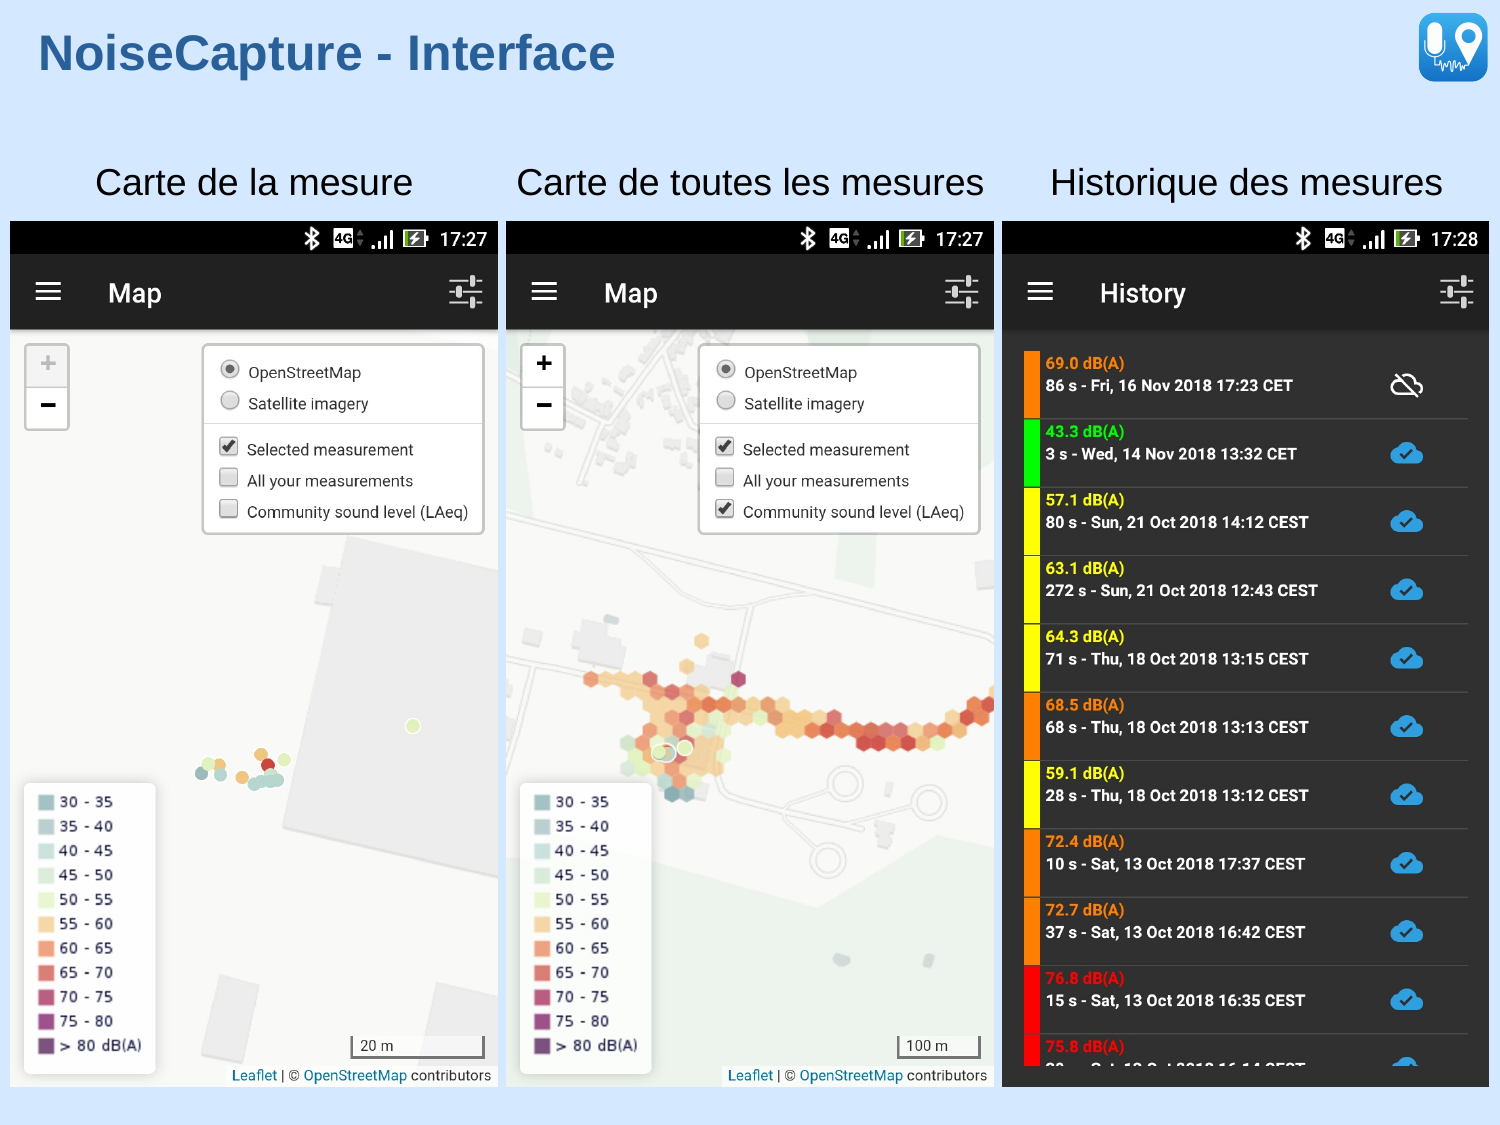

NoiseCapture - Interface
Carte de la mesure
Carte de toutes les mesures
Historique des mesures